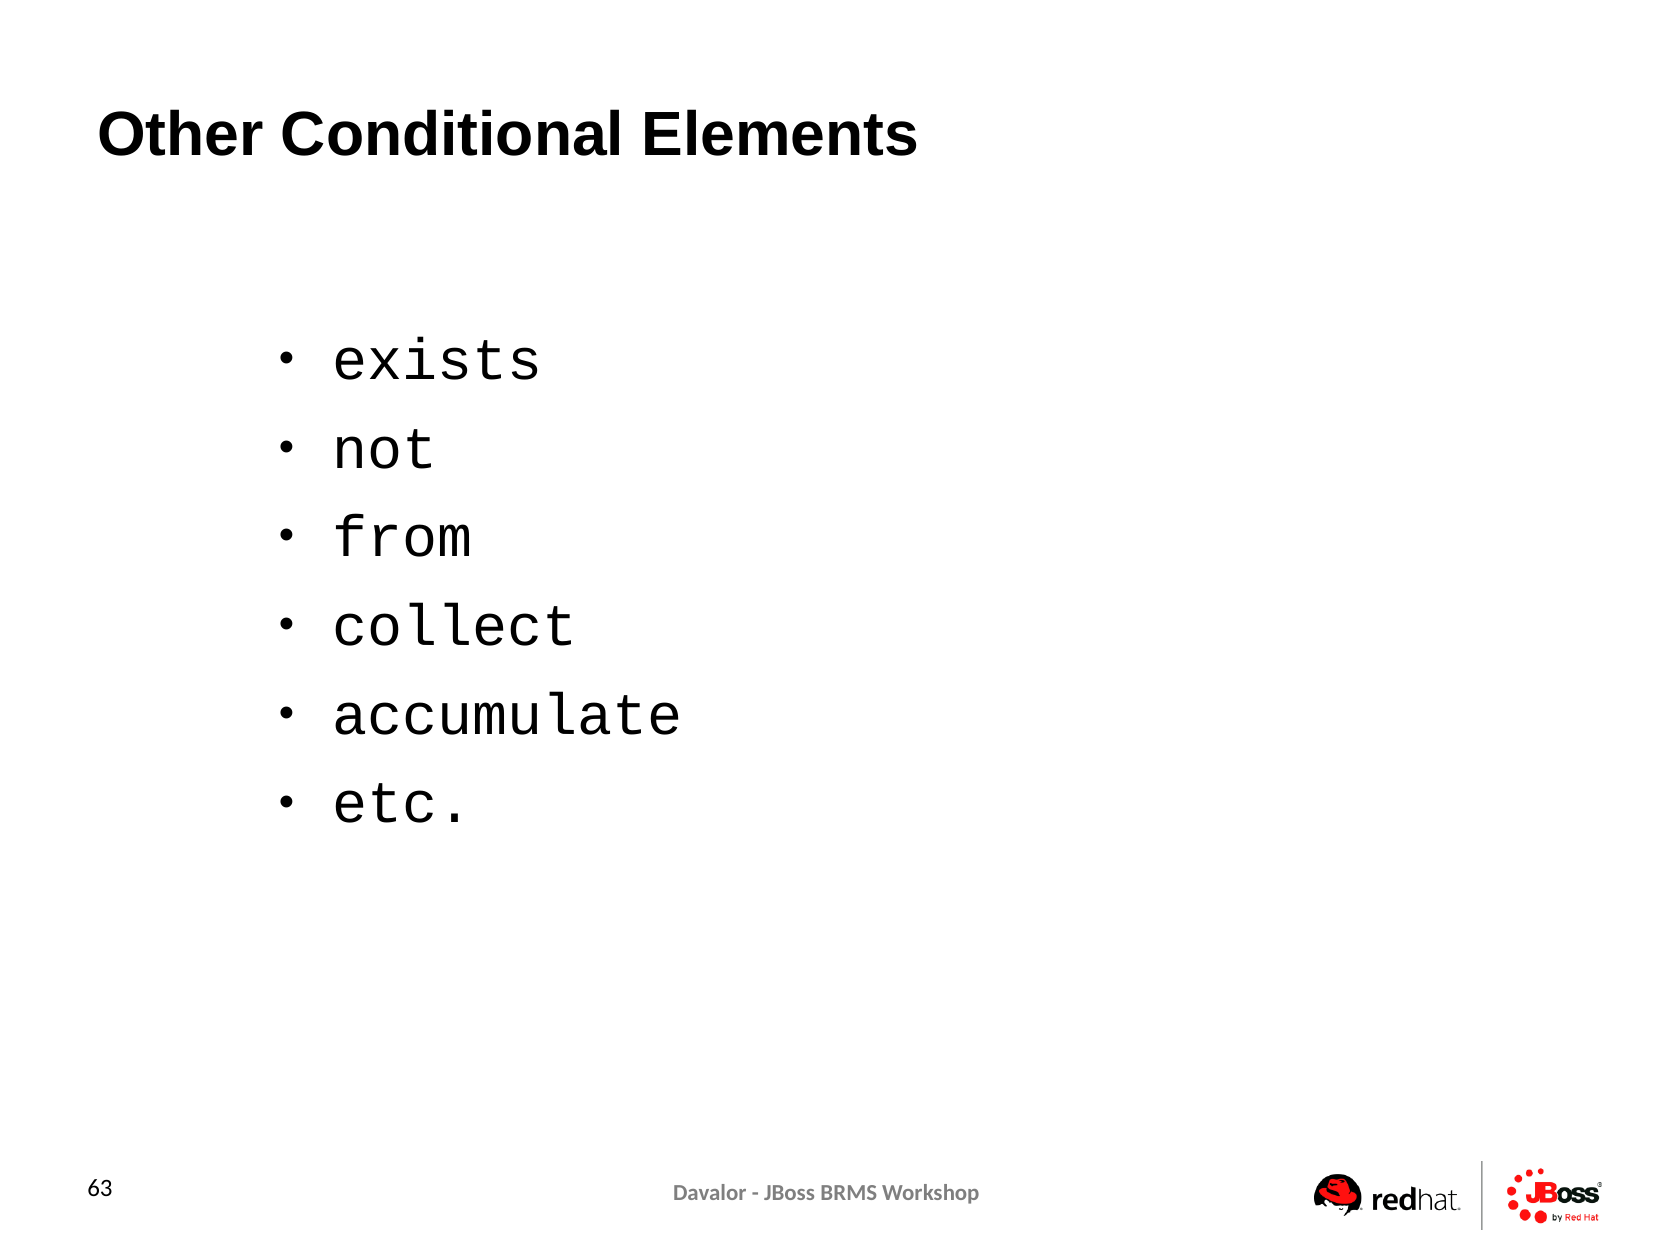

# Other Conditional Elements
exists
not
from
collect
accumulate
etc.